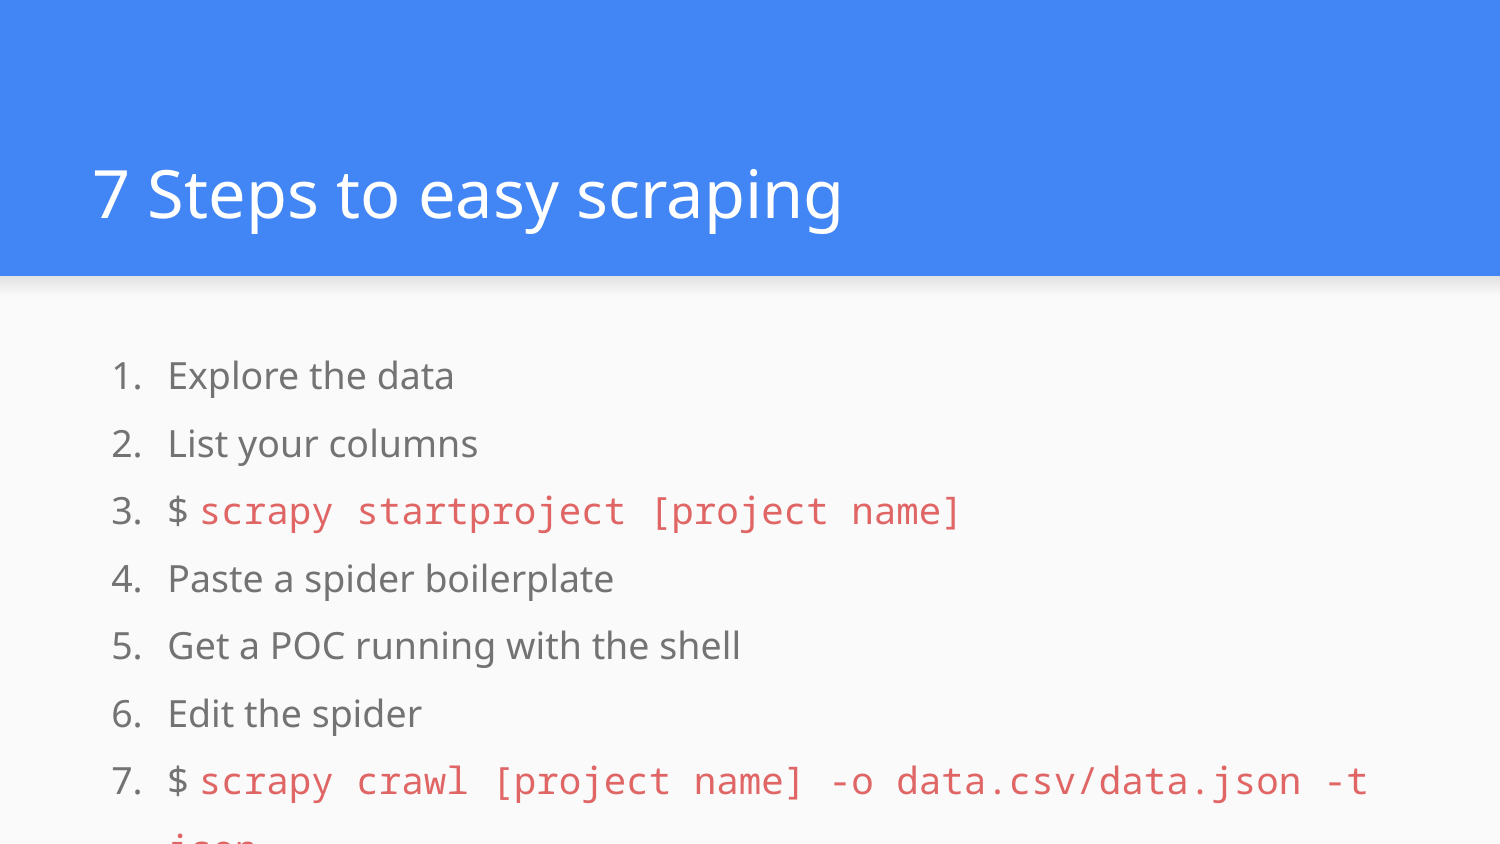

# 7 Steps to easy scraping
Explore the data
List your columns
$ scrapy startproject [project name]
Paste a spider boilerplate
Get a POC running with the shell
Edit the spider
$ scrapy crawl [project name] -o data.csv/data.json -t json